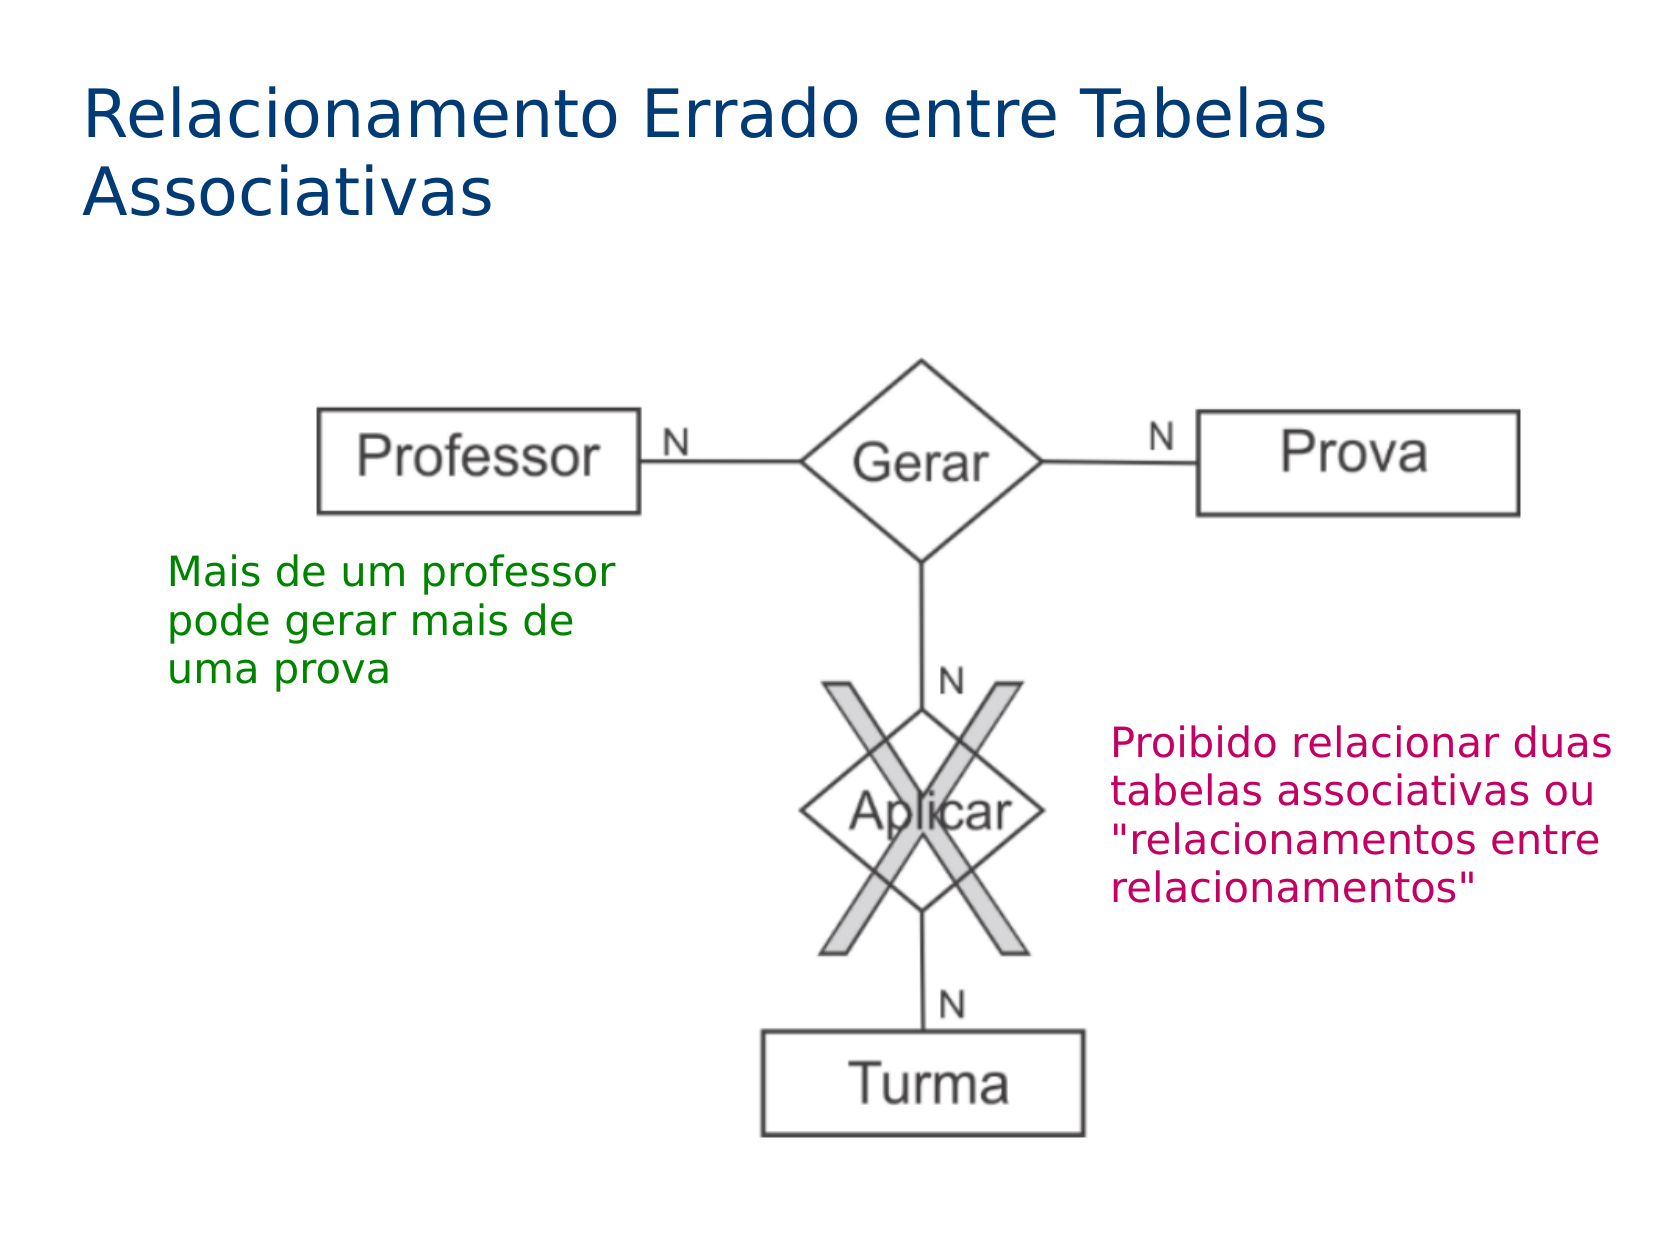

# Relacionamento Errado entre Tabelas Associativas
Mais de um professor pode gerar mais de uma prova
Proibido relacionar duas tabelas associativas ou "relacionamentos entre relacionamentos"